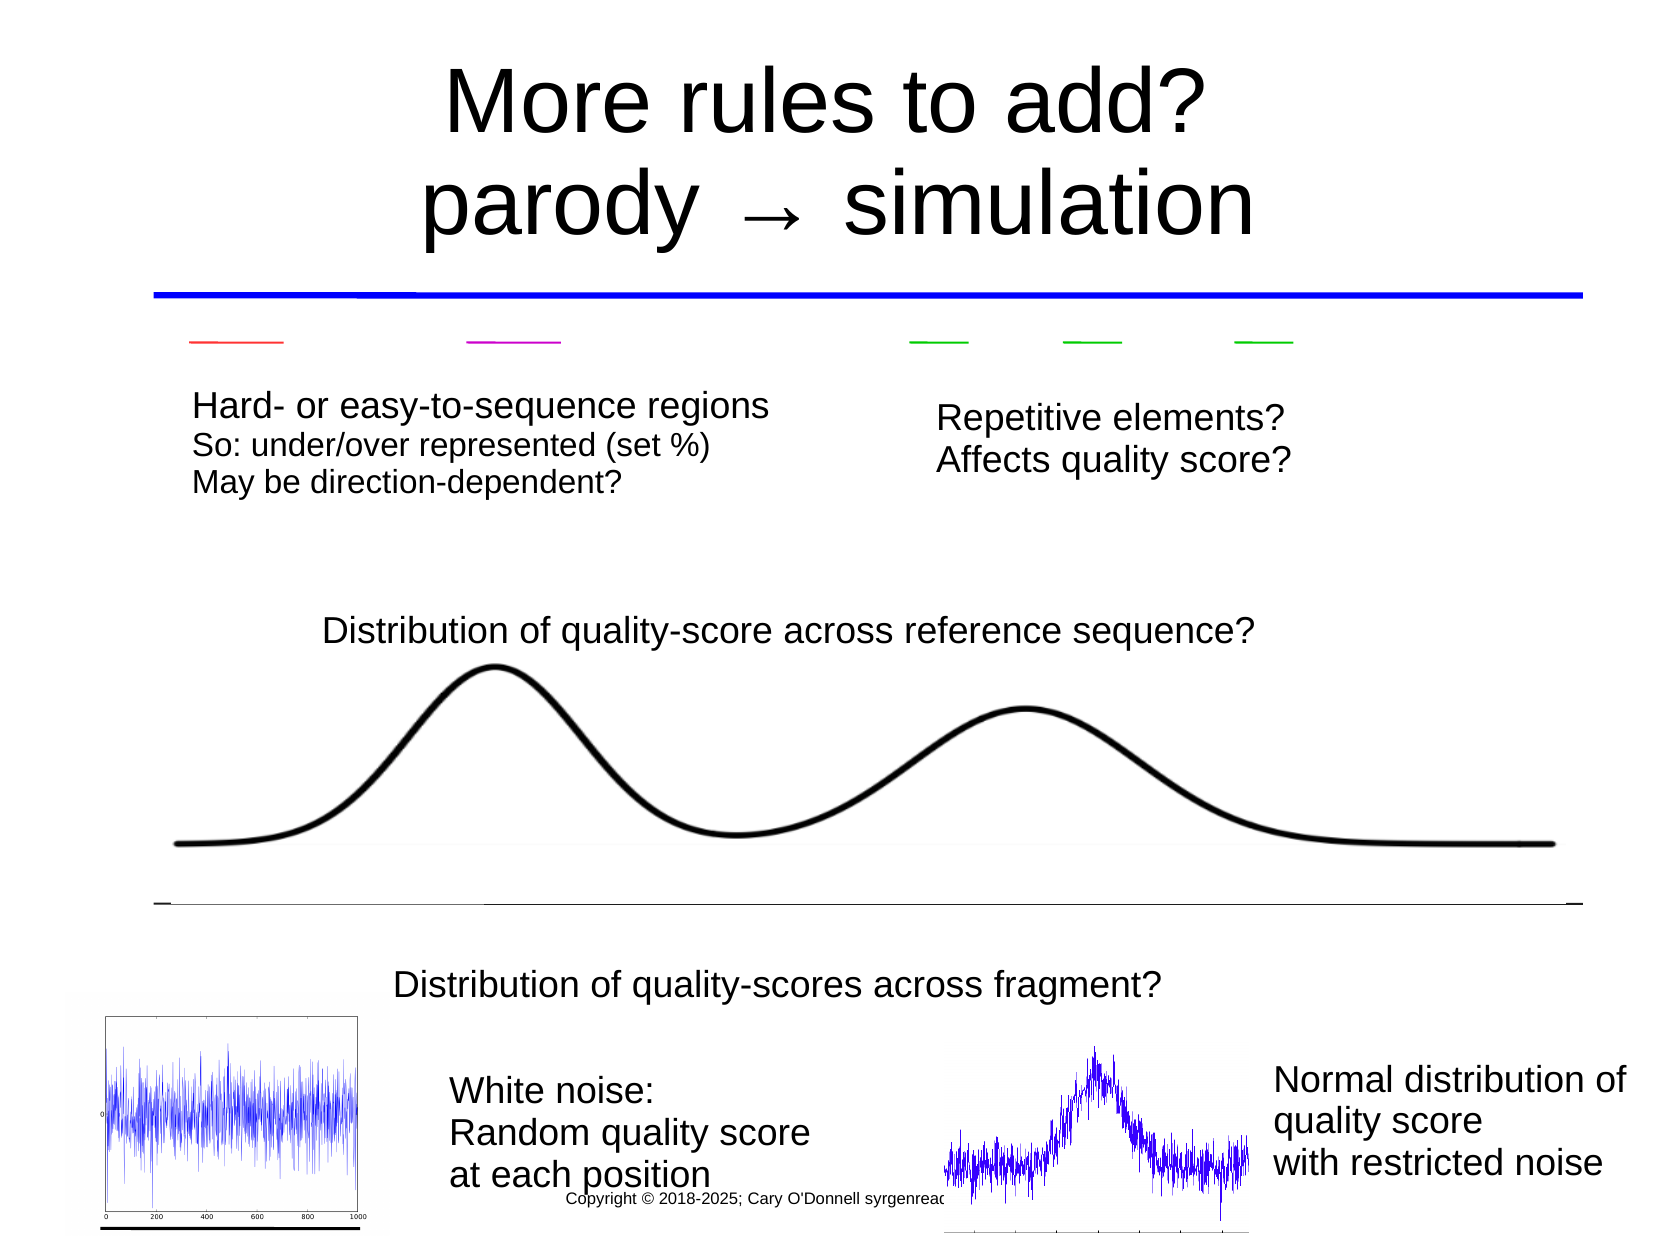

# More rules to add? parody → simulation
Hard- or easy-to-sequence regions
So: under/over represented (set %)
May be direction-dependent?
Repetitive elements?
Affects quality score?
Distribution of quality-score across reference sequence?
Distribution of quality-scores across fragment?
Normal distribution of
quality score
with restricted noise
White noise:
Random quality score
at each position